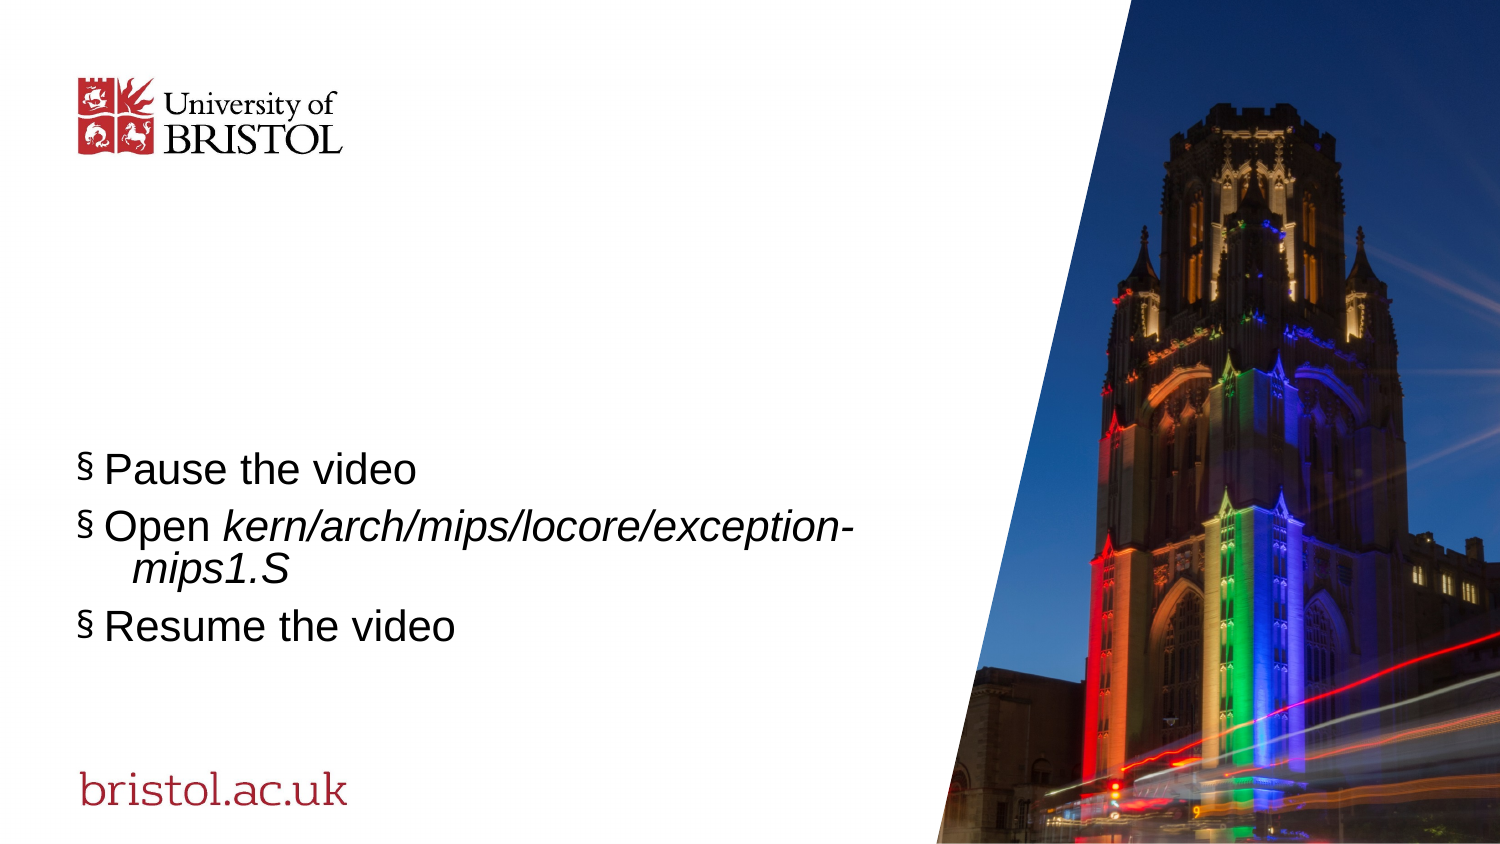

# Pause the video
Open kern/arch/mips/locore/exception-mips1.S
Resume the video